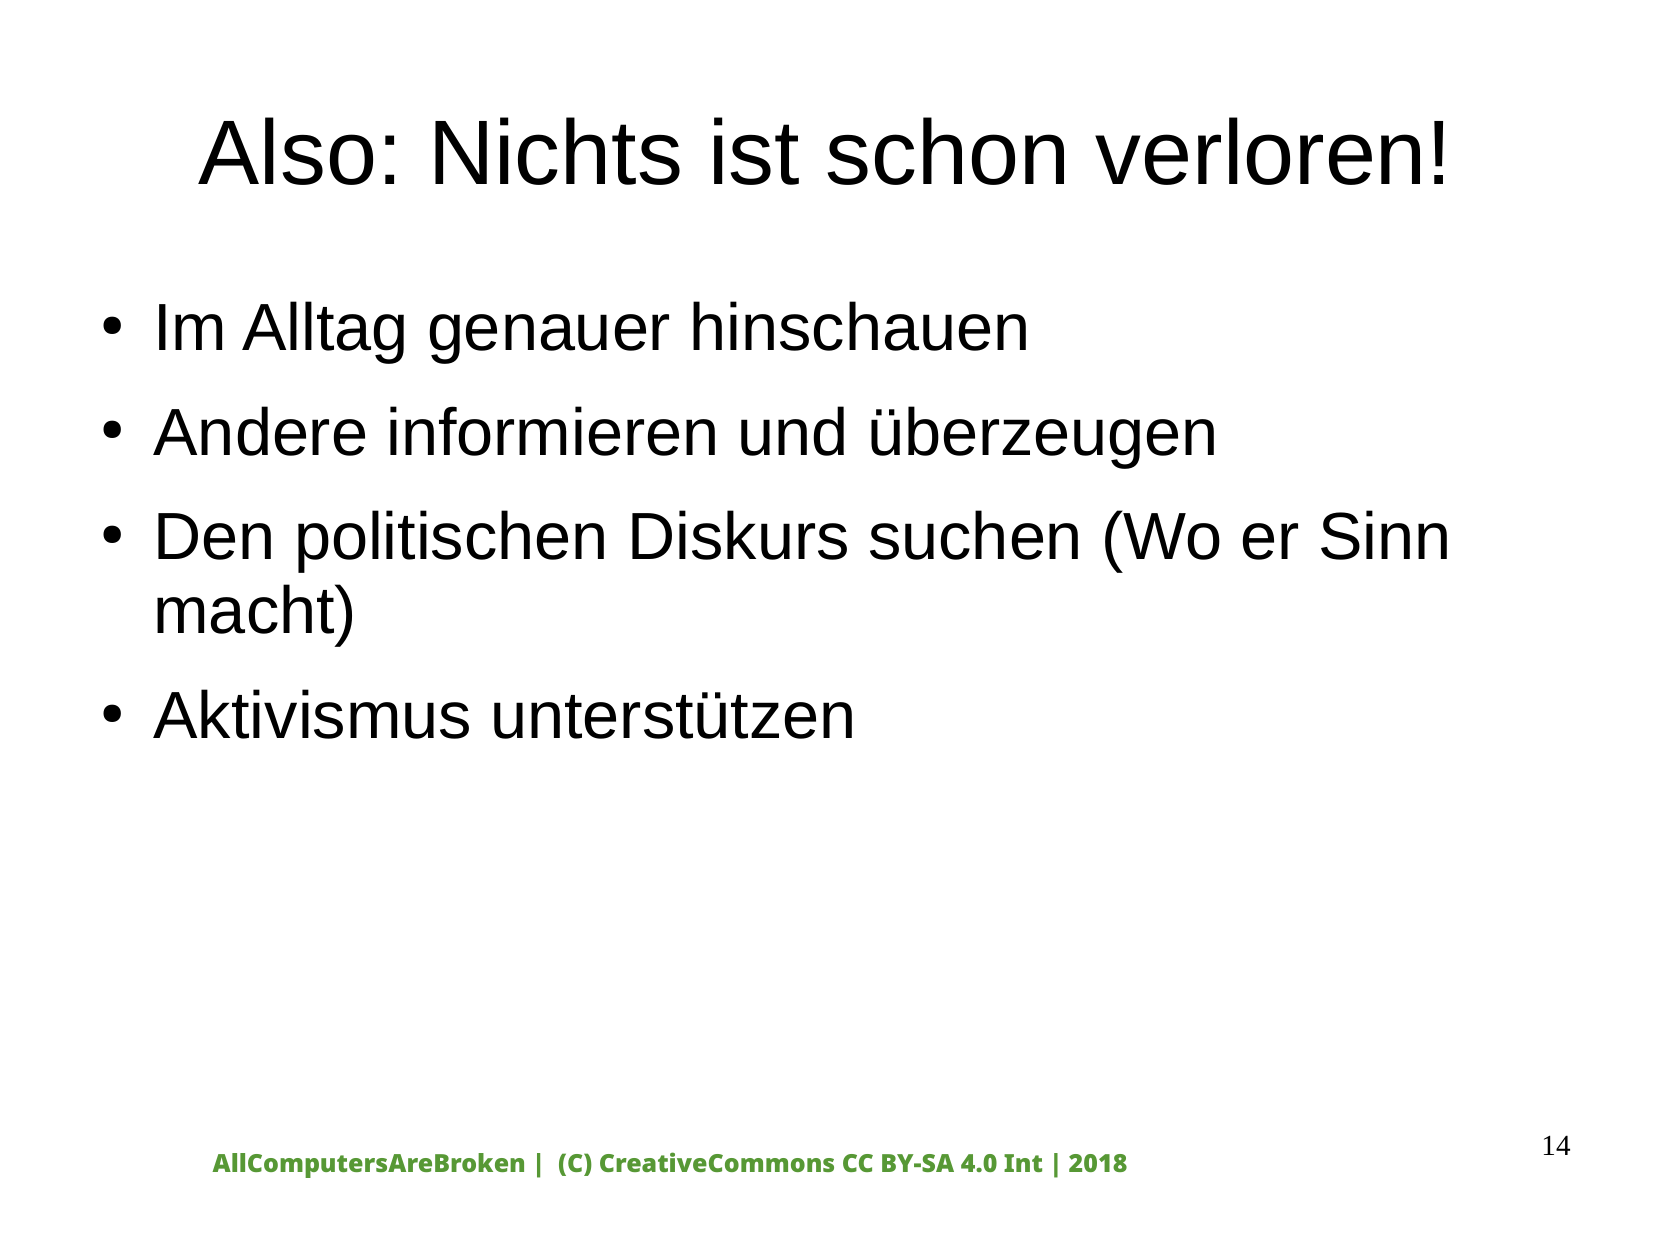

# Also: Nichts ist schon verloren!
Im Alltag genauer hinschauen
Andere informieren und überzeugen
Den politischen Diskurs suchen (Wo er Sinn macht)
Aktivismus unterstützen
14
AllComputersAreBroken | benlason | (c) Creative Commons CC By-SA 4.0 Int